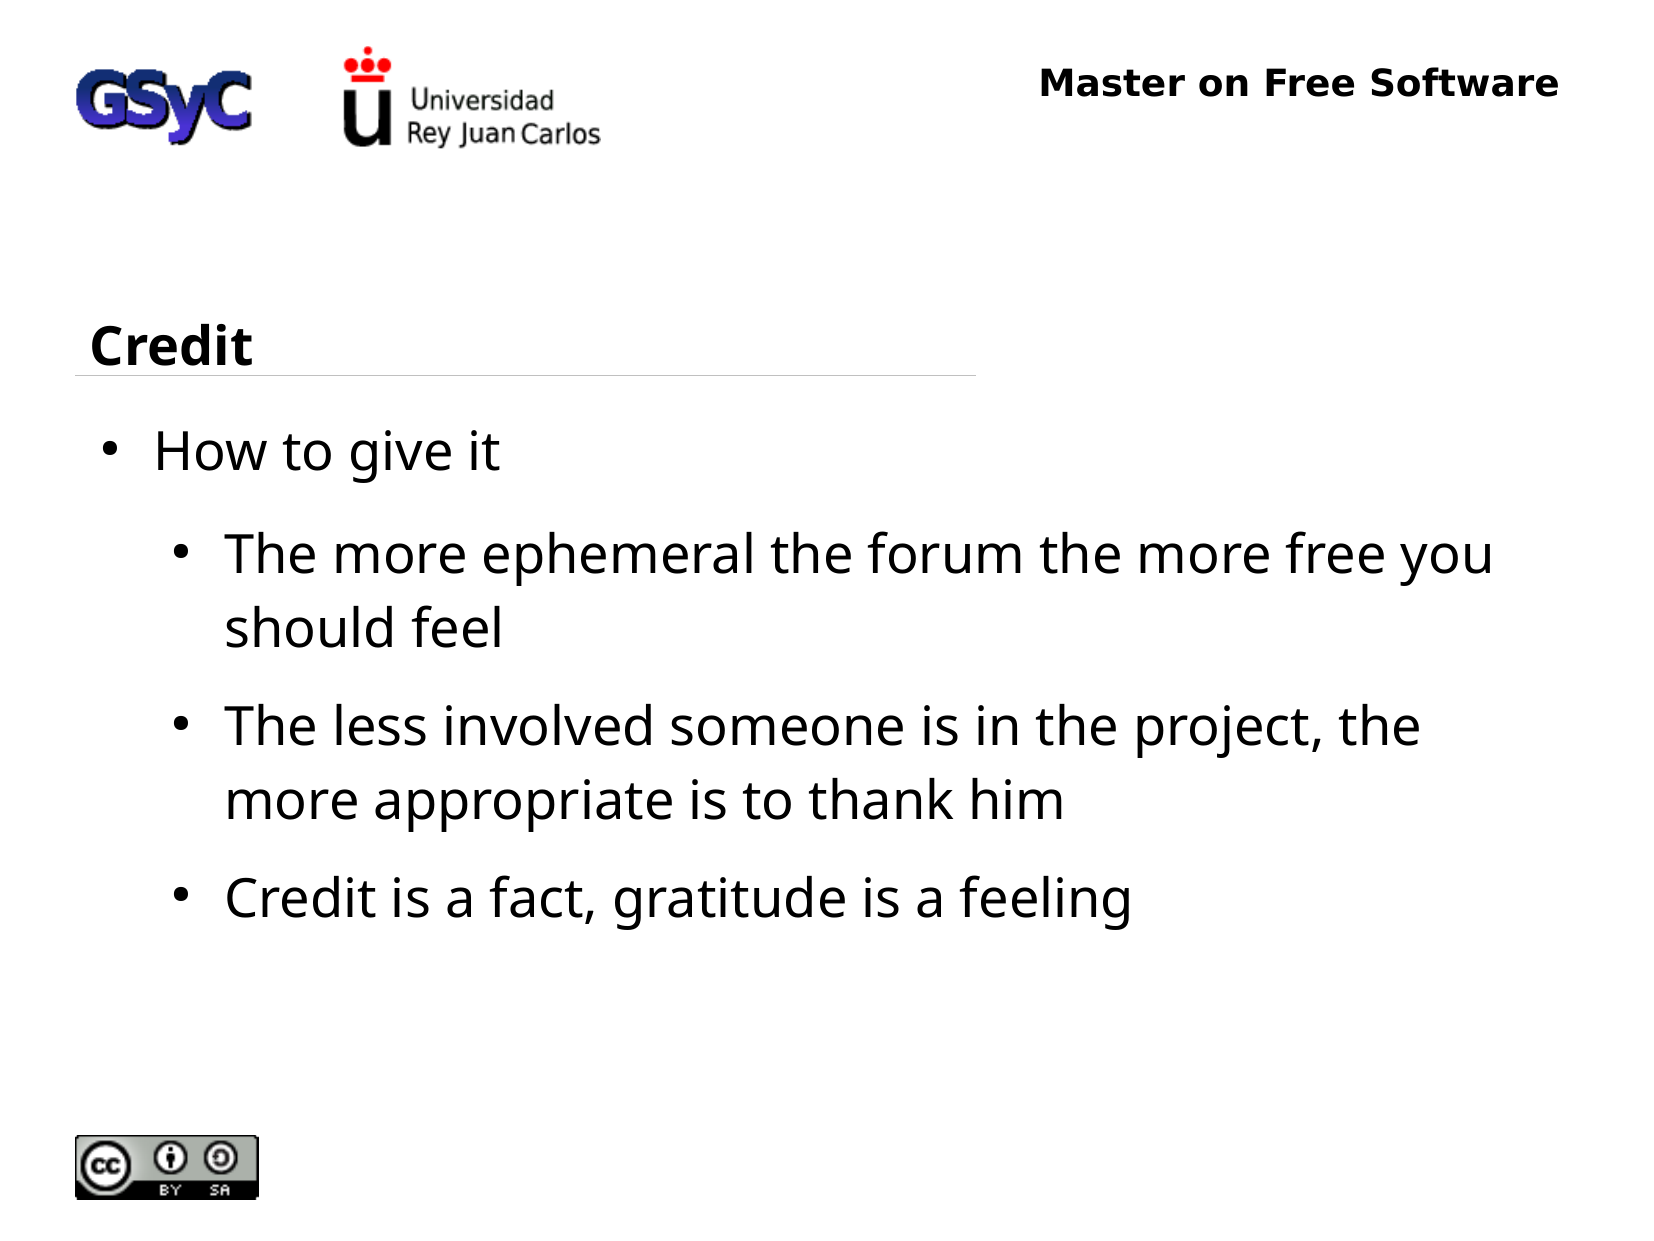

Credit
# How to give it
The more ephemeral the forum the more free you should feel
The less involved someone is in the project, the more appropriate is to thank him
Credit is a fact, gratitude is a feeling